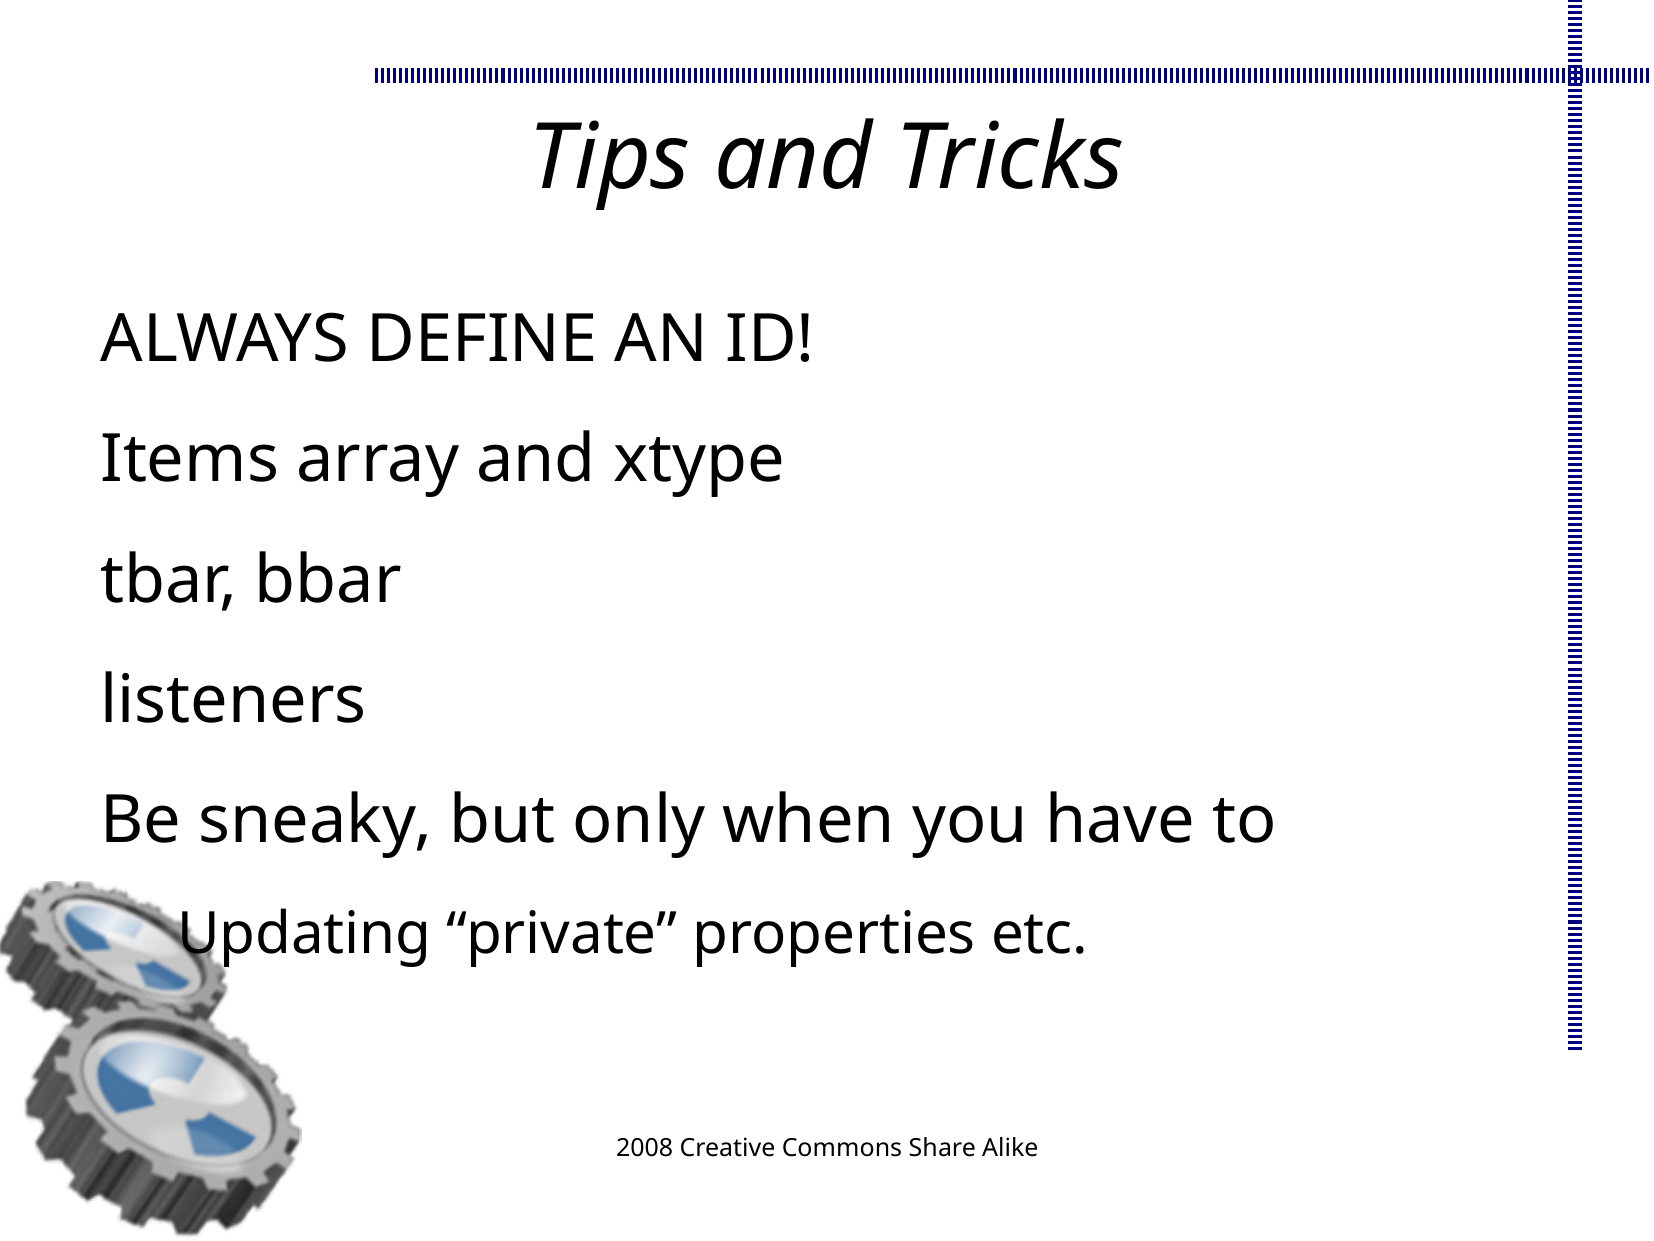

# Tips and Tricks
ALWAYS DEFINE AN ID!
Items array and xtype
tbar, bbar
listeners
Be sneaky, but only when you have to
Updating “private” properties etc.